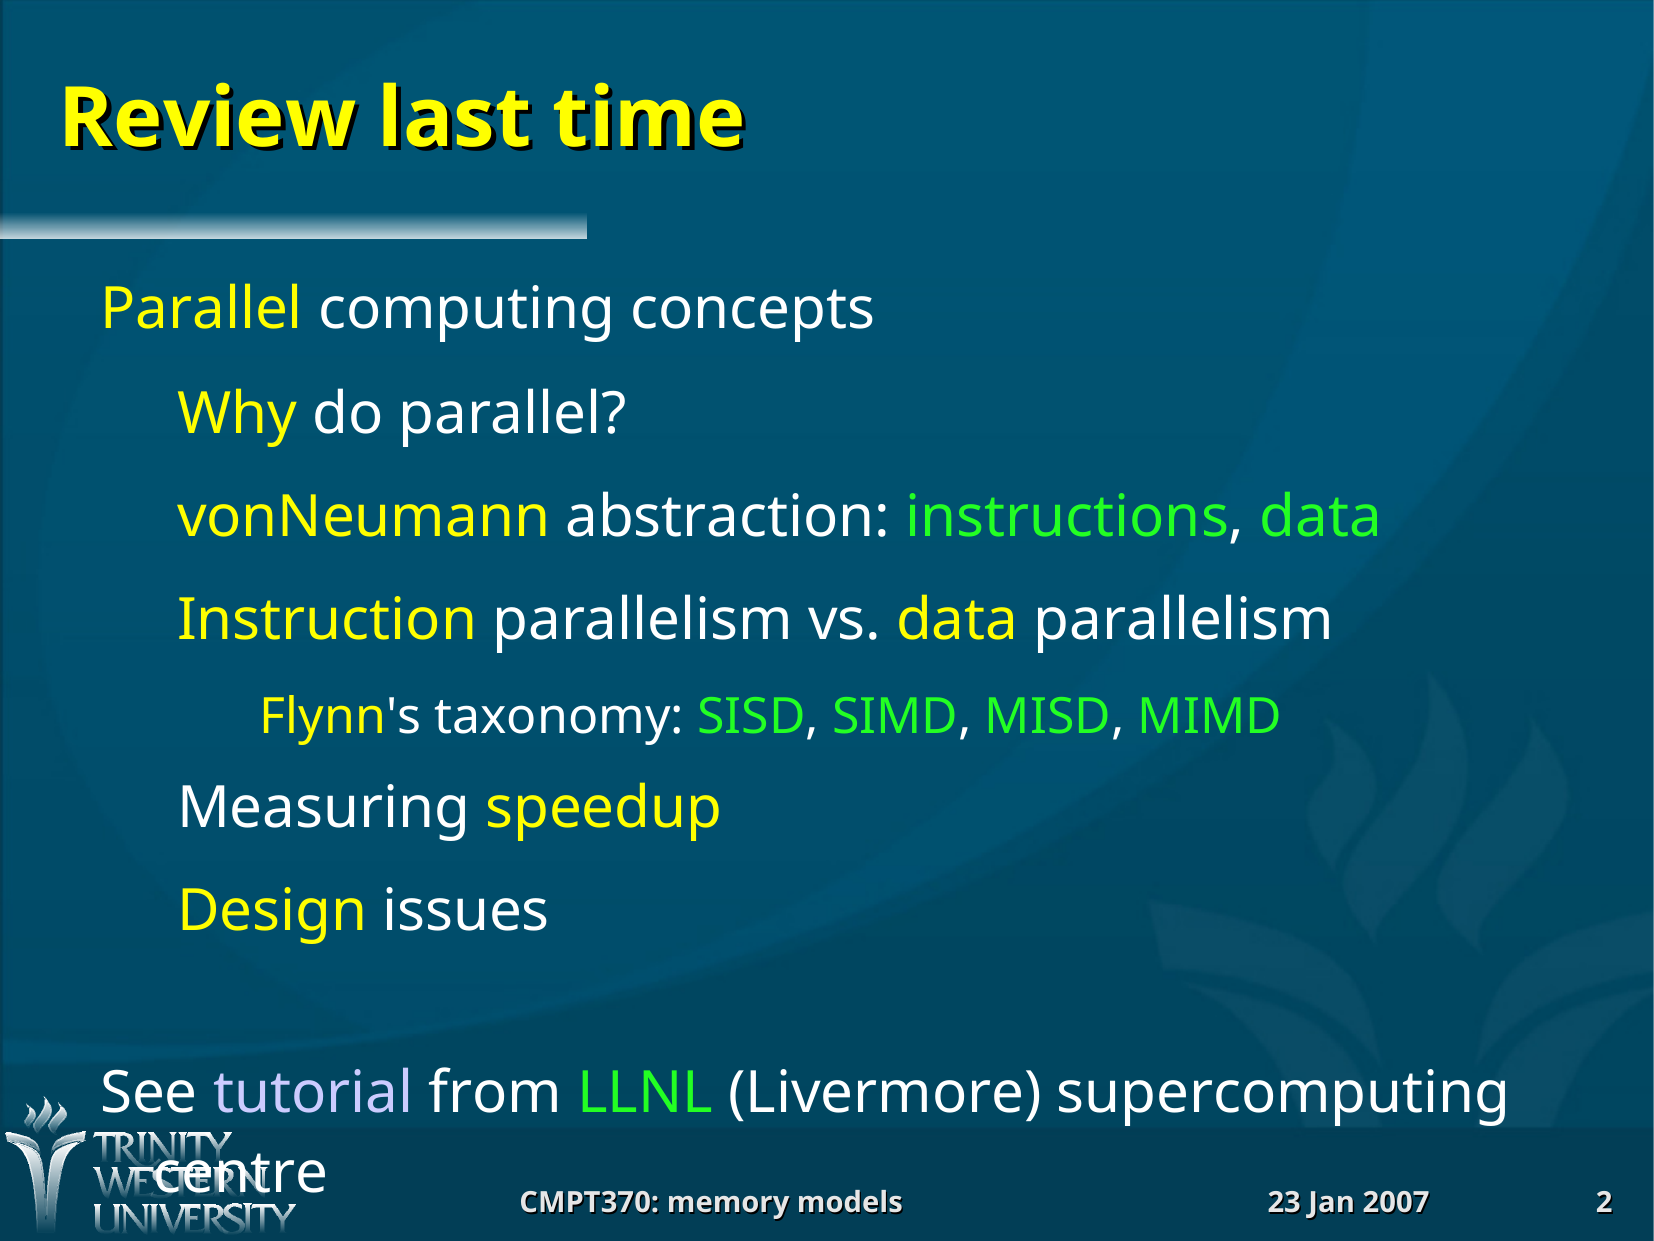

# Review last time
Parallel computing concepts
Why do parallel?
vonNeumann abstraction: instructions, data
Instruction parallelism vs. data parallelism
Flynn's taxonomy: SISD, SIMD, MISD, MIMD
Measuring speedup
Design issues
See tutorial from LLNL (Livermore) supercomputing centre
CMPT370: memory models
23 Jan 2007
2